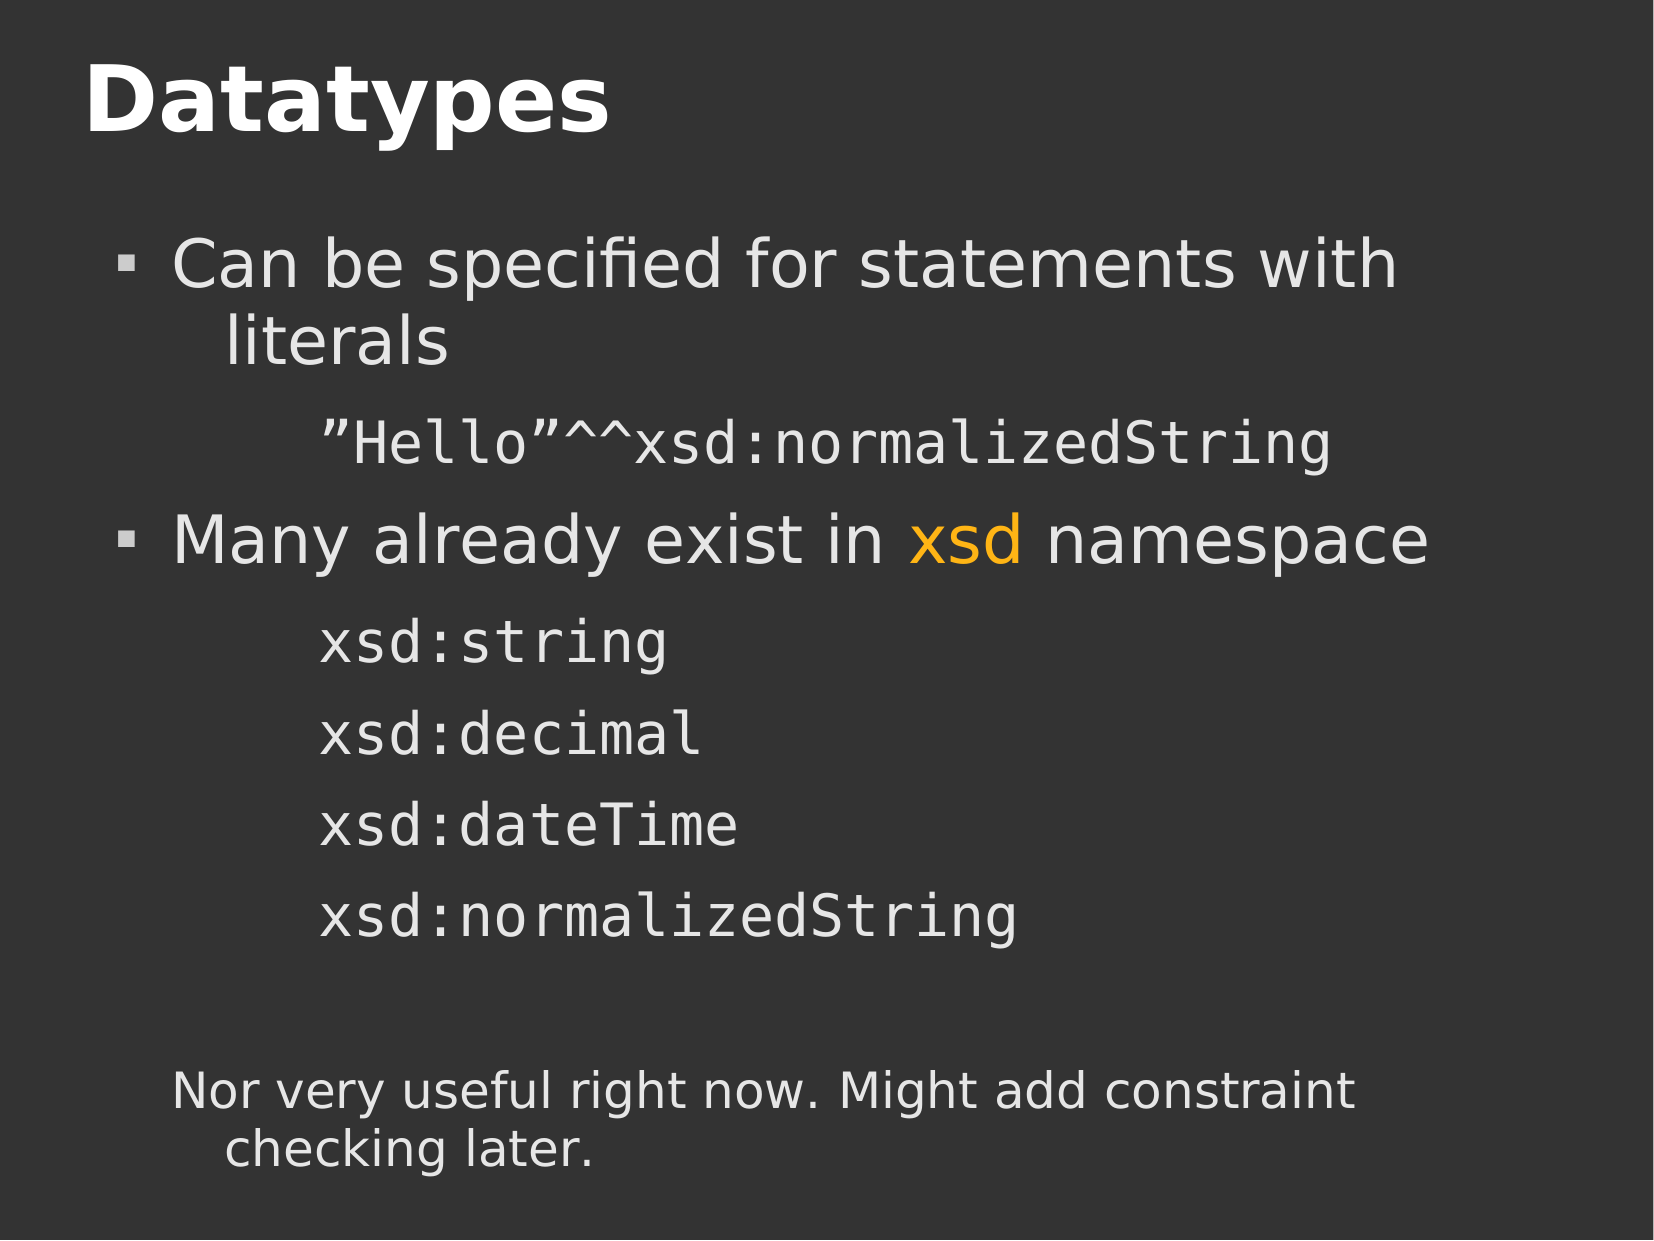

# Datatypes
Can be specified for statements with literals
”Hello”^^xsd:normalizedString
Many already exist in xsd namespace
xsd:string
xsd:decimal
xsd:dateTime
xsd:normalizedString
Nor very useful right now. Might add constraint checking later.